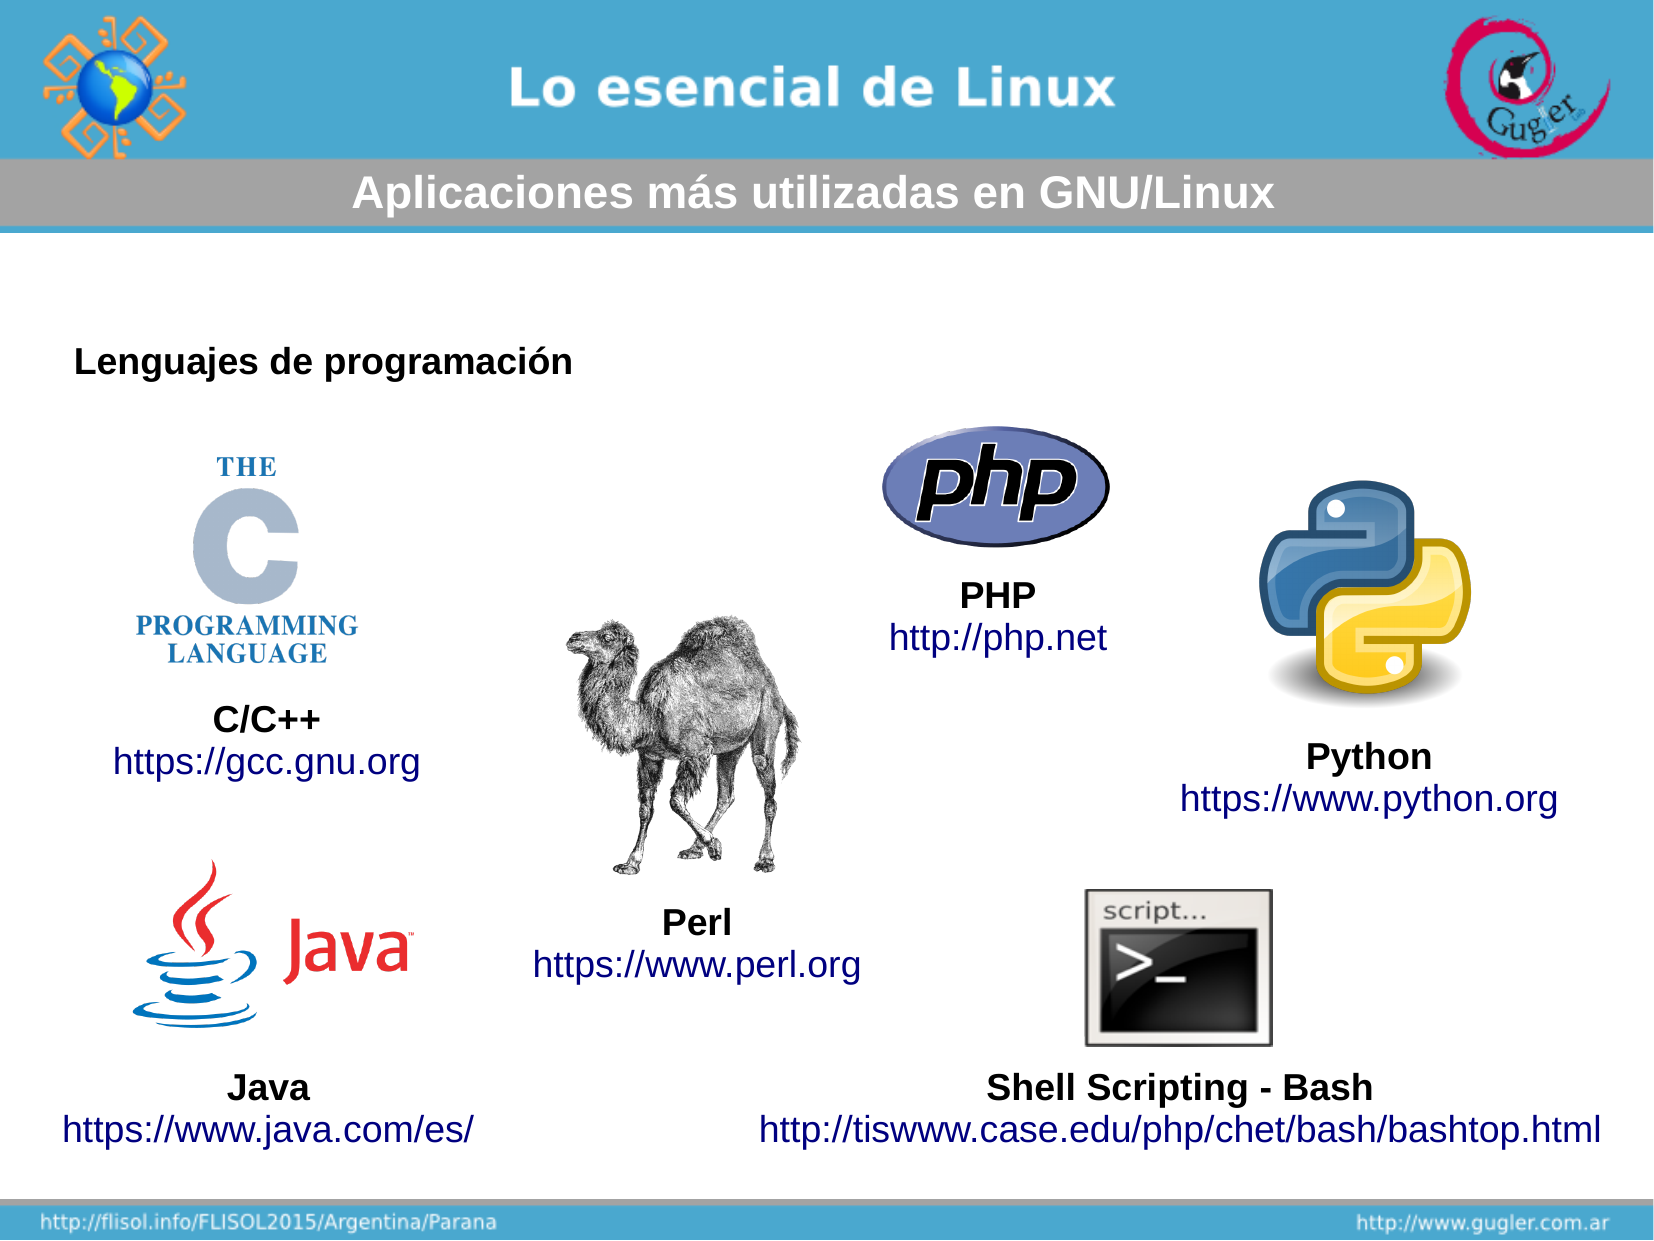

Aplicaciones más utilizadas en GNU/Linux
Lenguajes de programación
PHP
http://php.net
C/C++
https://gcc.gnu.org
Python
https://www.python.org
Perl
https://www.perl.org
Shell Scripting - Bash
http://tiswww.case.edu/php/chet/bash/bashtop.html
Java
https://www.java.com/es/